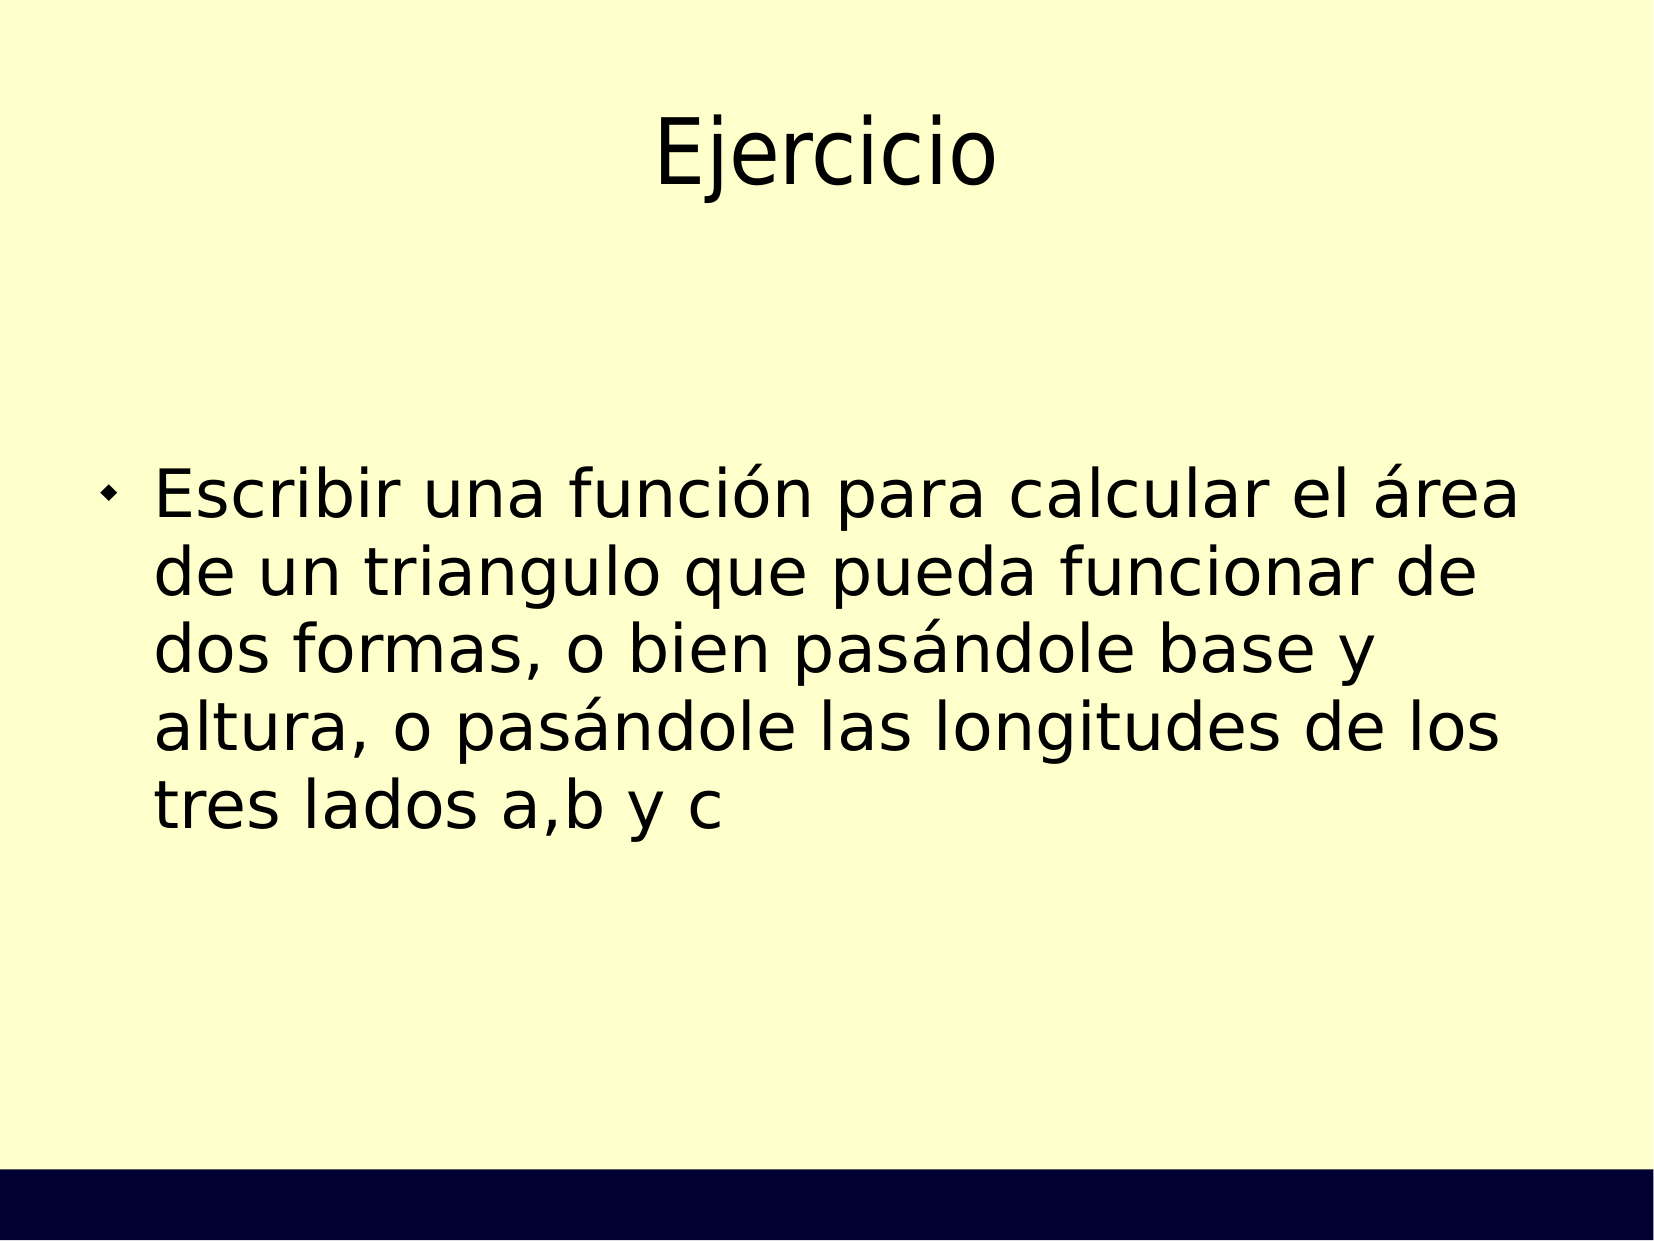

# Ejercicio
Escribir una función para calcular el área de un triangulo que pueda funcionar de dos formas, o bien pasándole base y altura, o pasándole las longitudes de los tres lados a,b y c